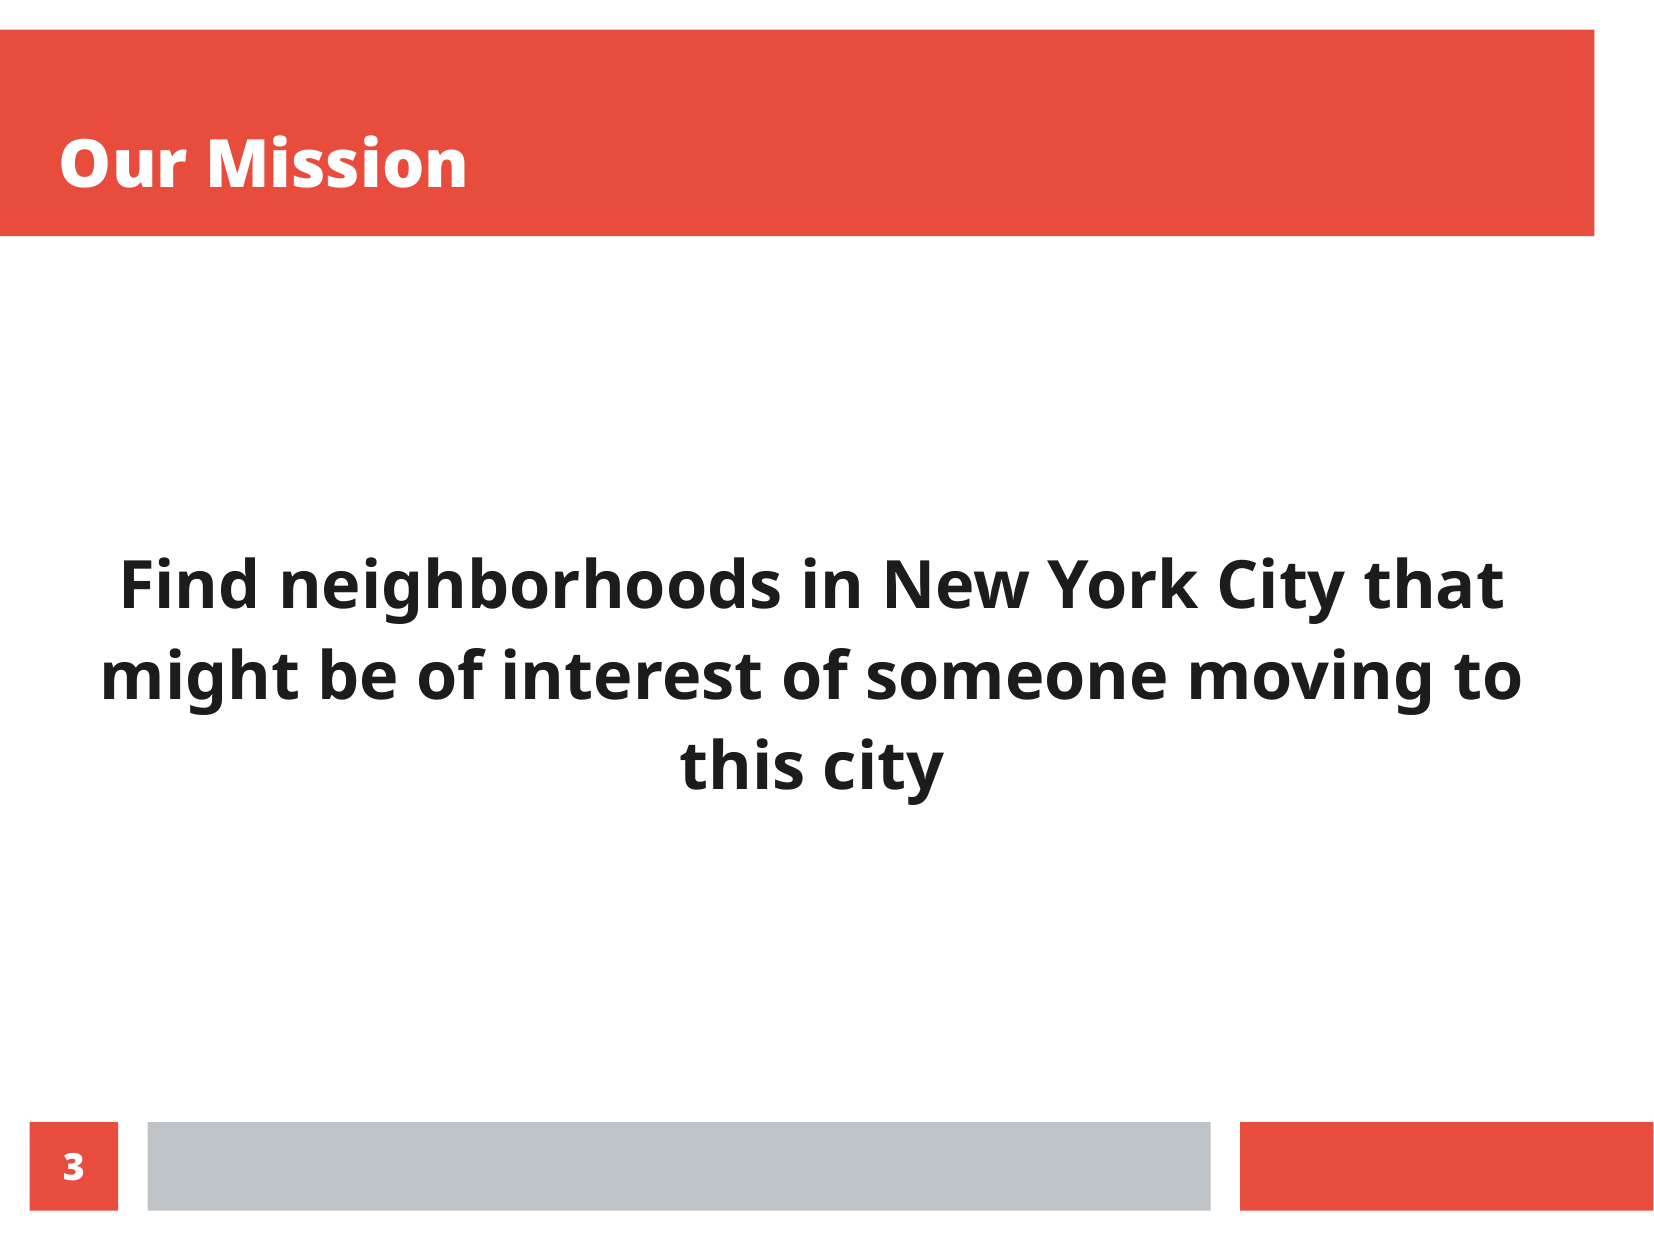

# Our Mission
Find neighborhoods in New York City that might be of interest of someone moving to this city
3